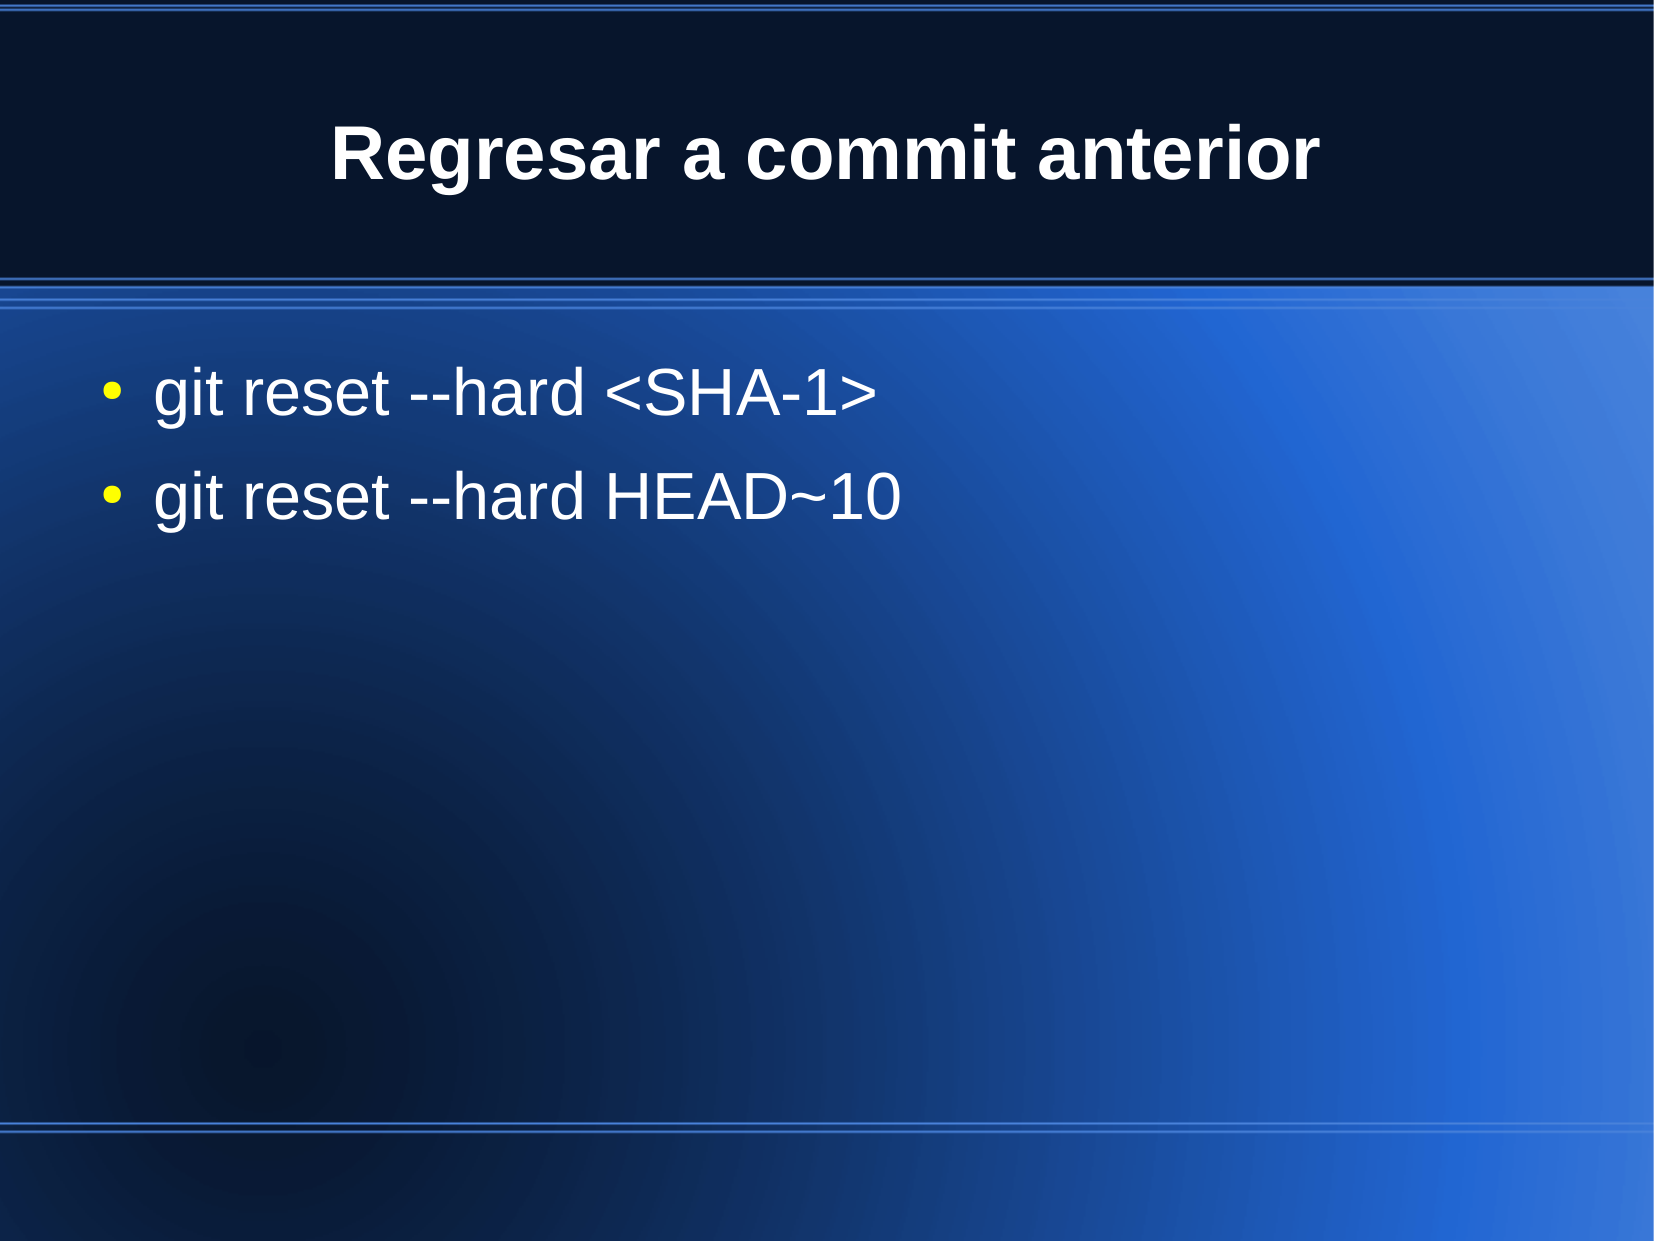

# Regresar a commit anterior
git reset --hard <SHA-1>
git reset --hard HEAD~10